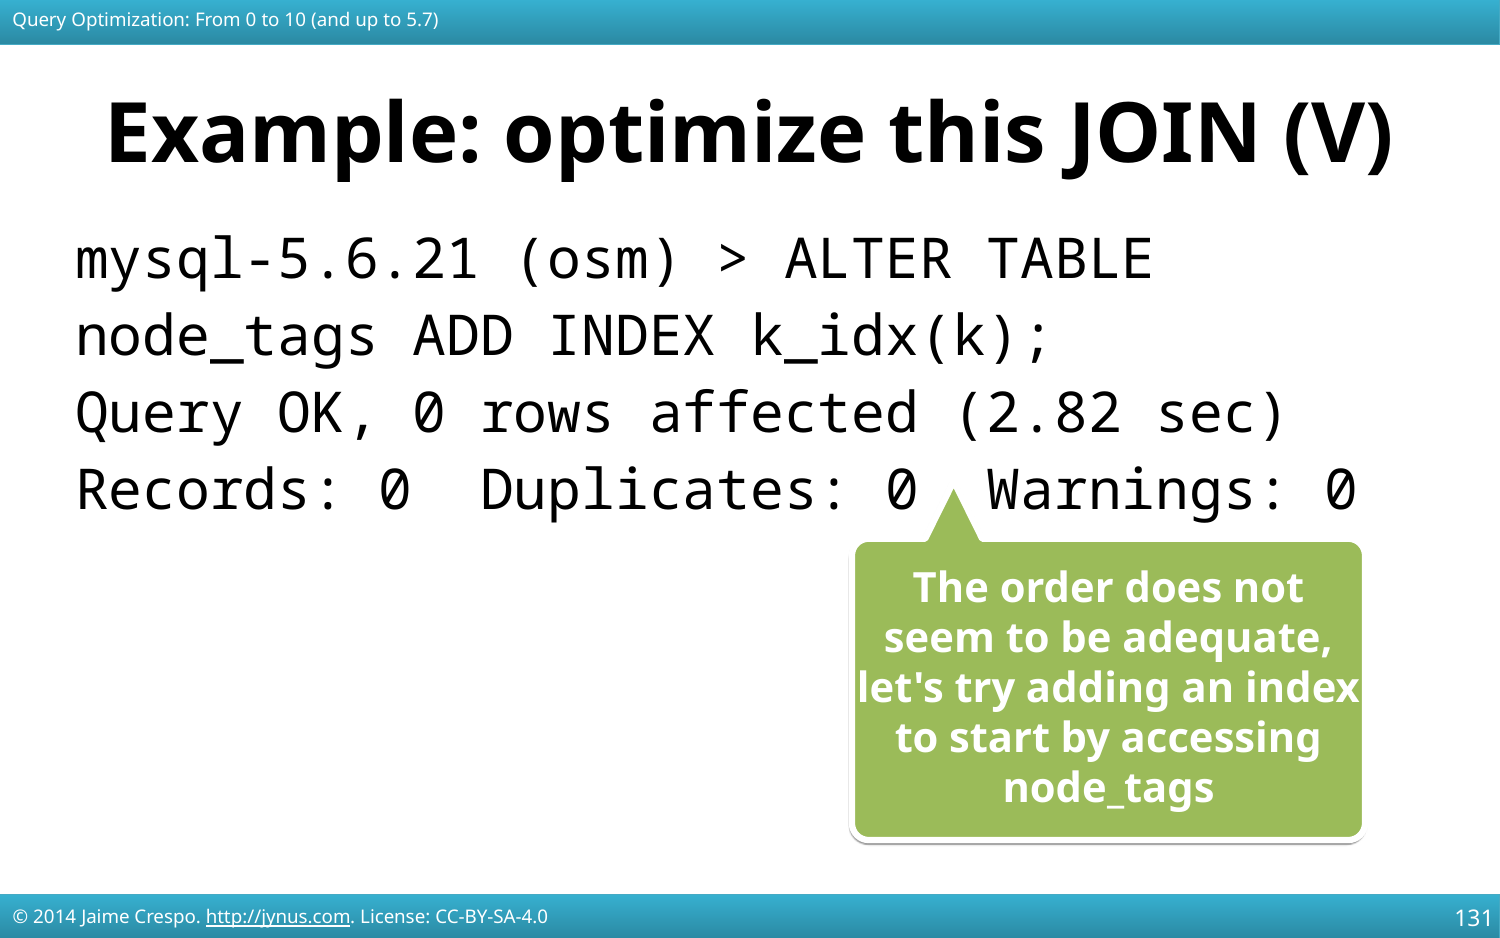

# Example: optimize this JOIN (V)
mysql-5.6.21 (osm) > ALTER TABLE node_tags ADD INDEX k_idx(k);
Query OK, 0 rows affected (2.82 sec)
Records: 0 Duplicates: 0 Warnings: 0
The order does not seem to be adequate, let's try adding an index to start by accessing node_tags